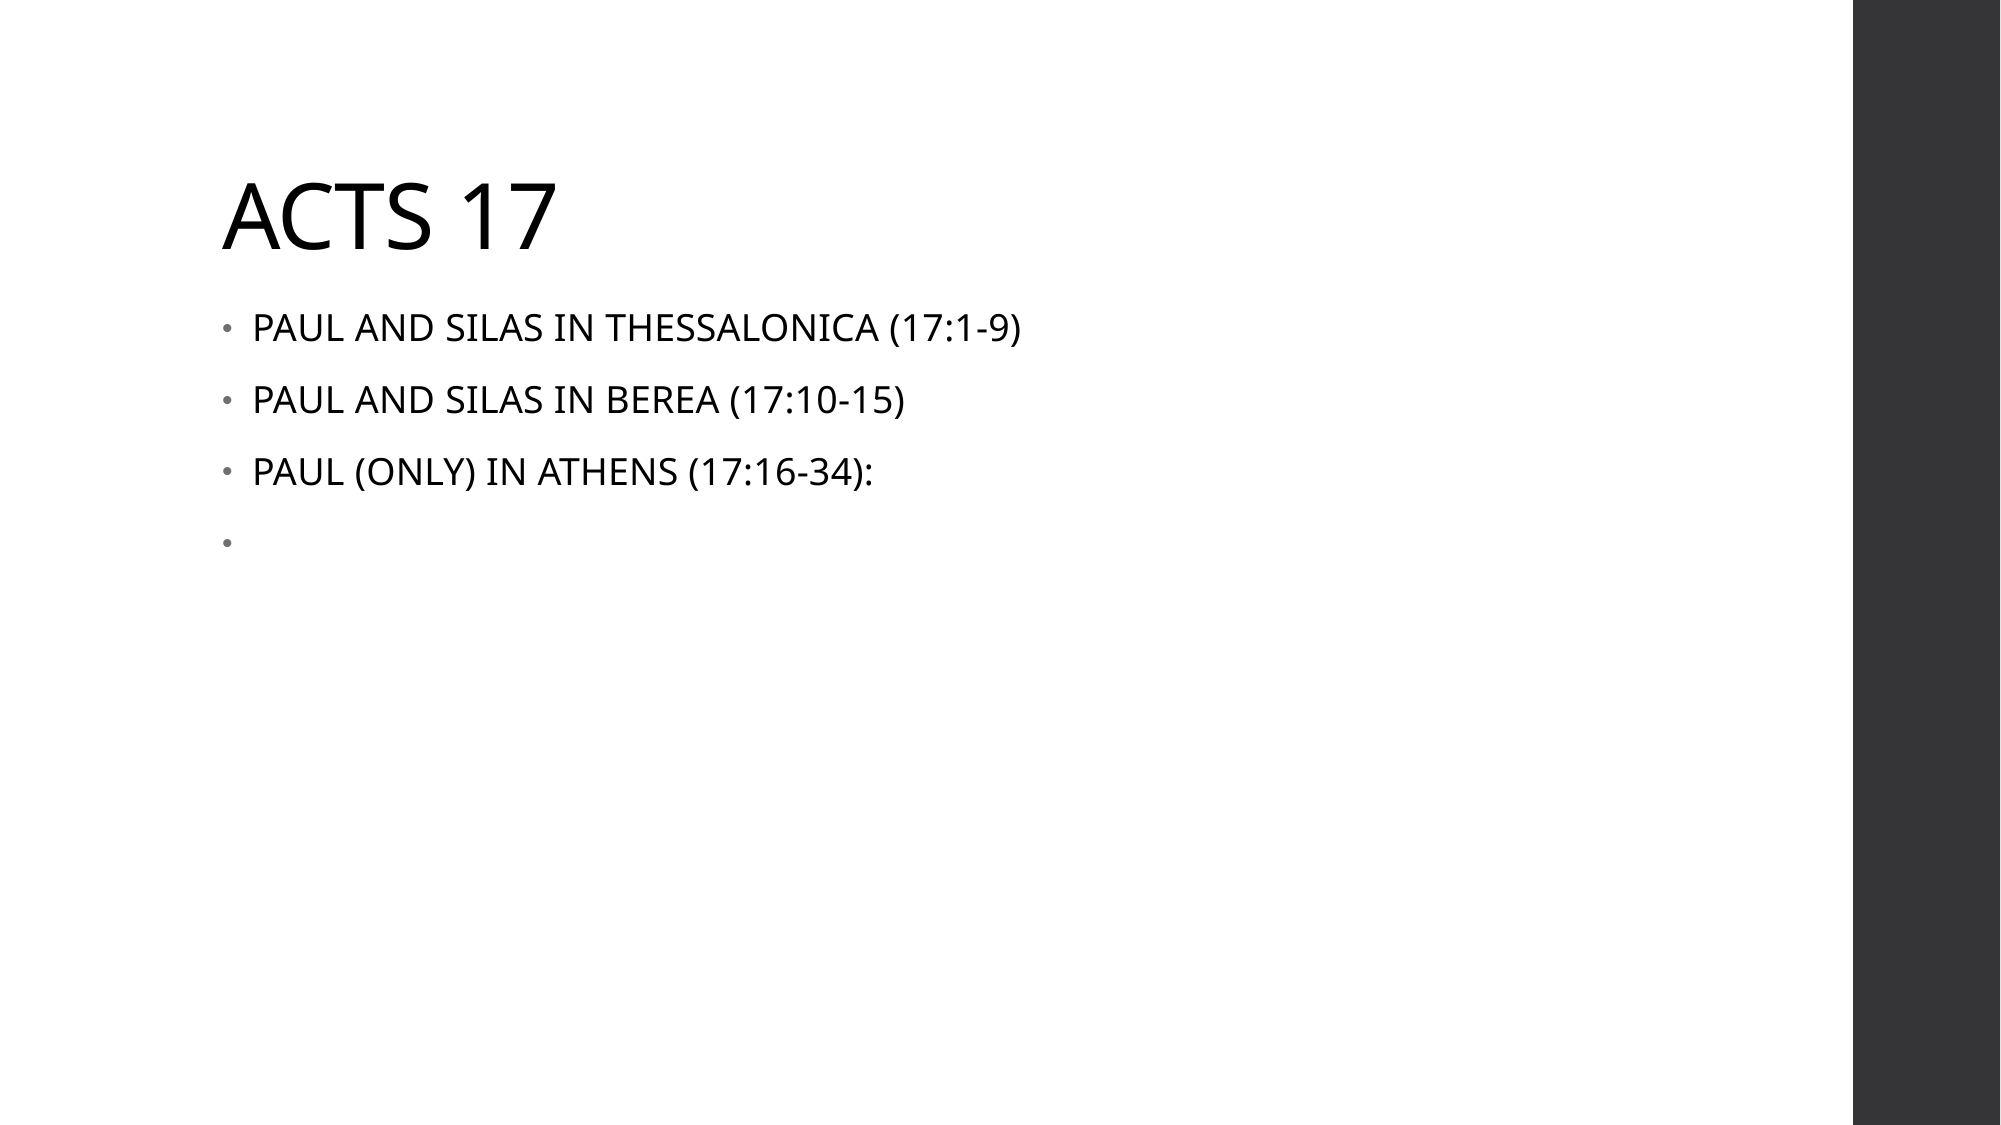

# ACTS 17
PAUL AND SILAS IN THESSALONICA (17:1-9)
PAUL AND SILAS IN BEREA (17:10-15)
PAUL (ONLY) IN ATHENS (17:16-34):